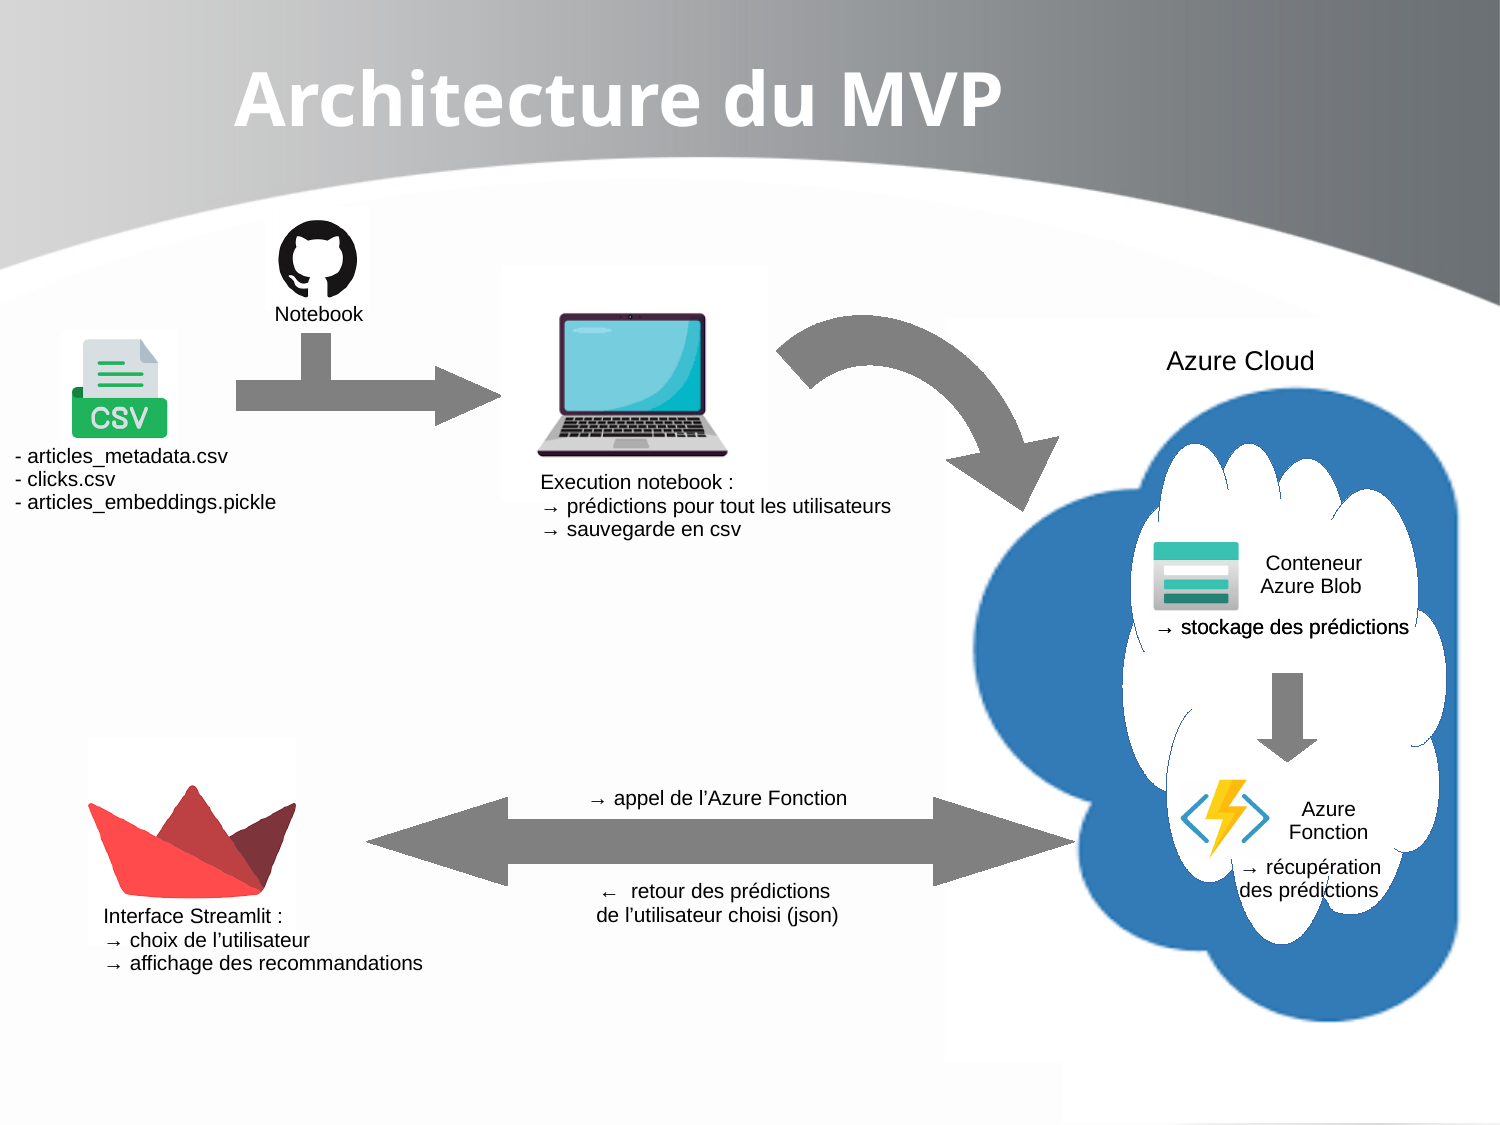

# Architecture du MVP
Notebook
Azure Cloud
- articles_metadata.csv
- clicks.csv
- articles_embeddings.pickle
Execution notebook :
→ prédictions pour tout les utilisateurs
→ sauvegarde en csv
Conteneur Azure Blob
→ stockage des prédictions
→ stockage des prédictions
→ appel de l’Azure Fonction
← retour des prédictions
de l’utilisateur choisi (json)
Azure Fonction
→ récupération des prédictions
Interface Streamlit :
→ choix de l’utilisateur
→ affichage des recommandations